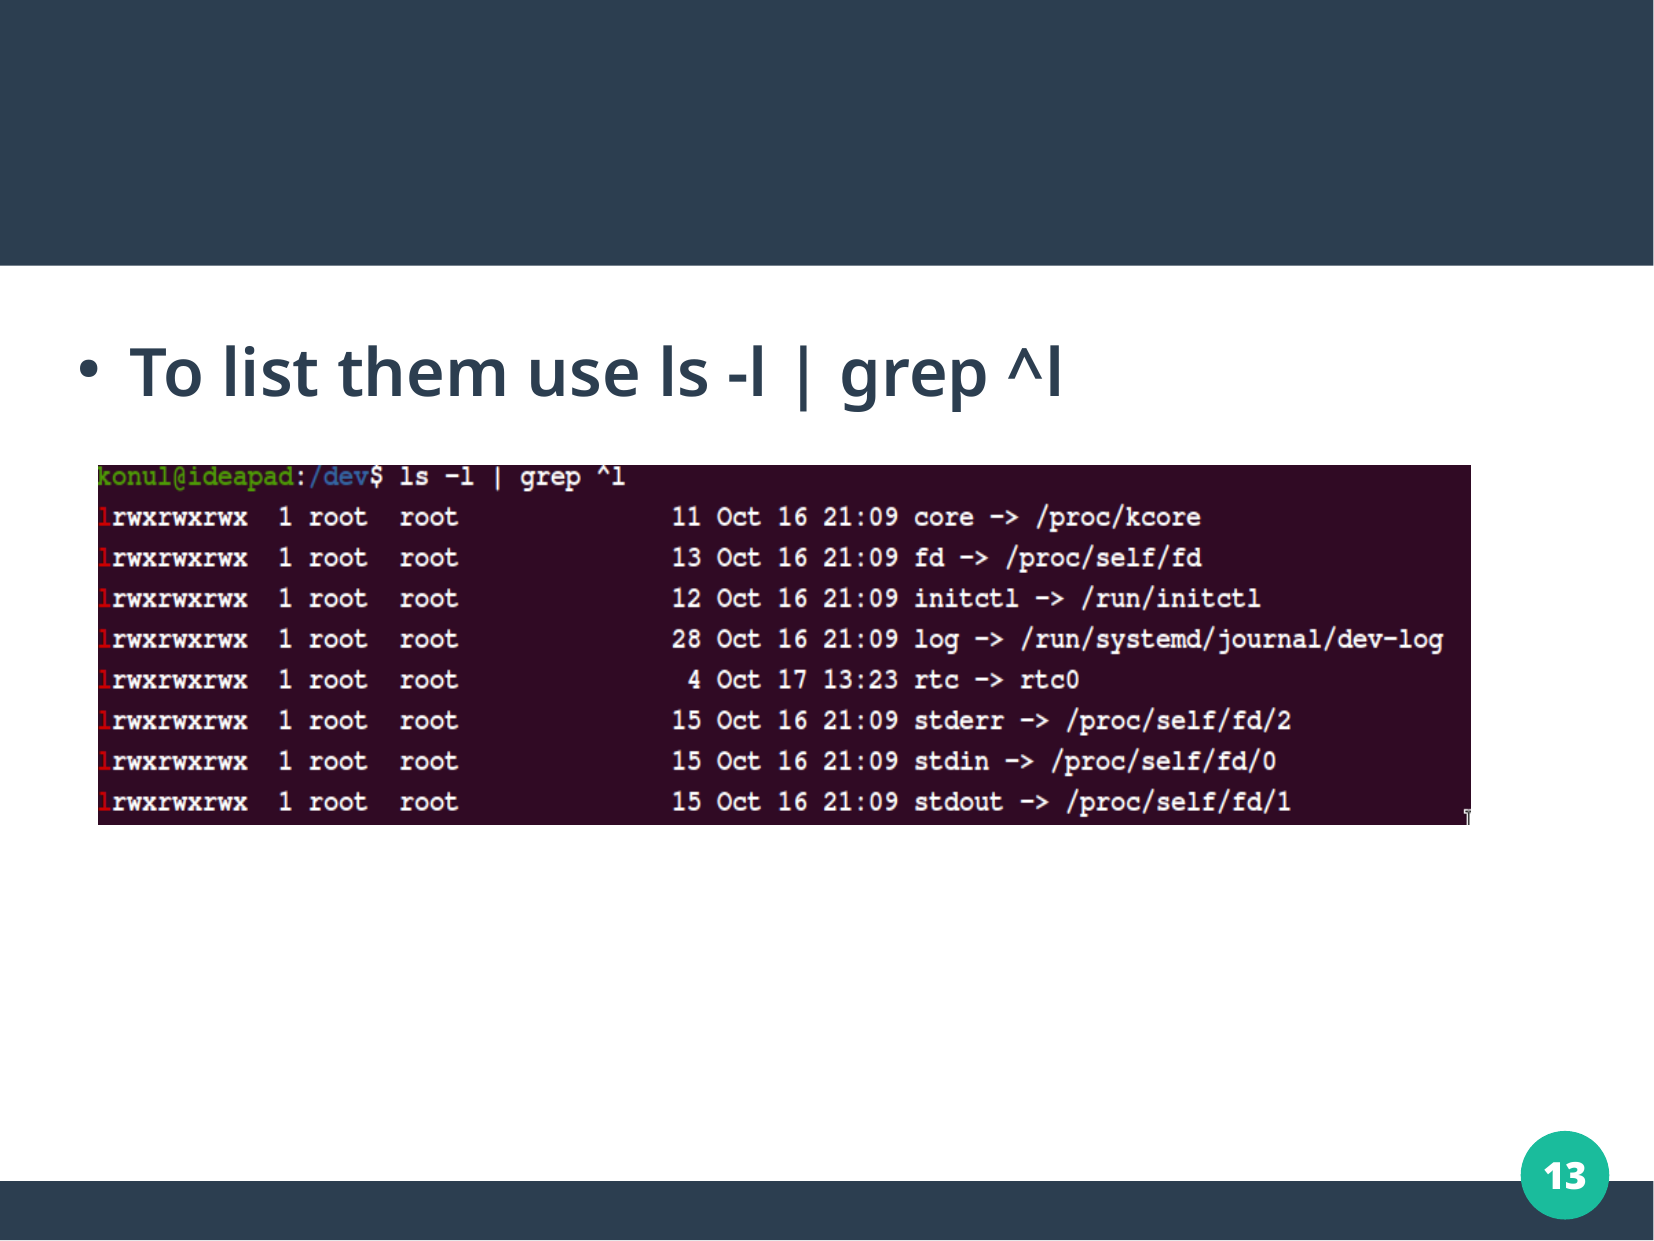

# To list them use ls -l | grep ^l
13